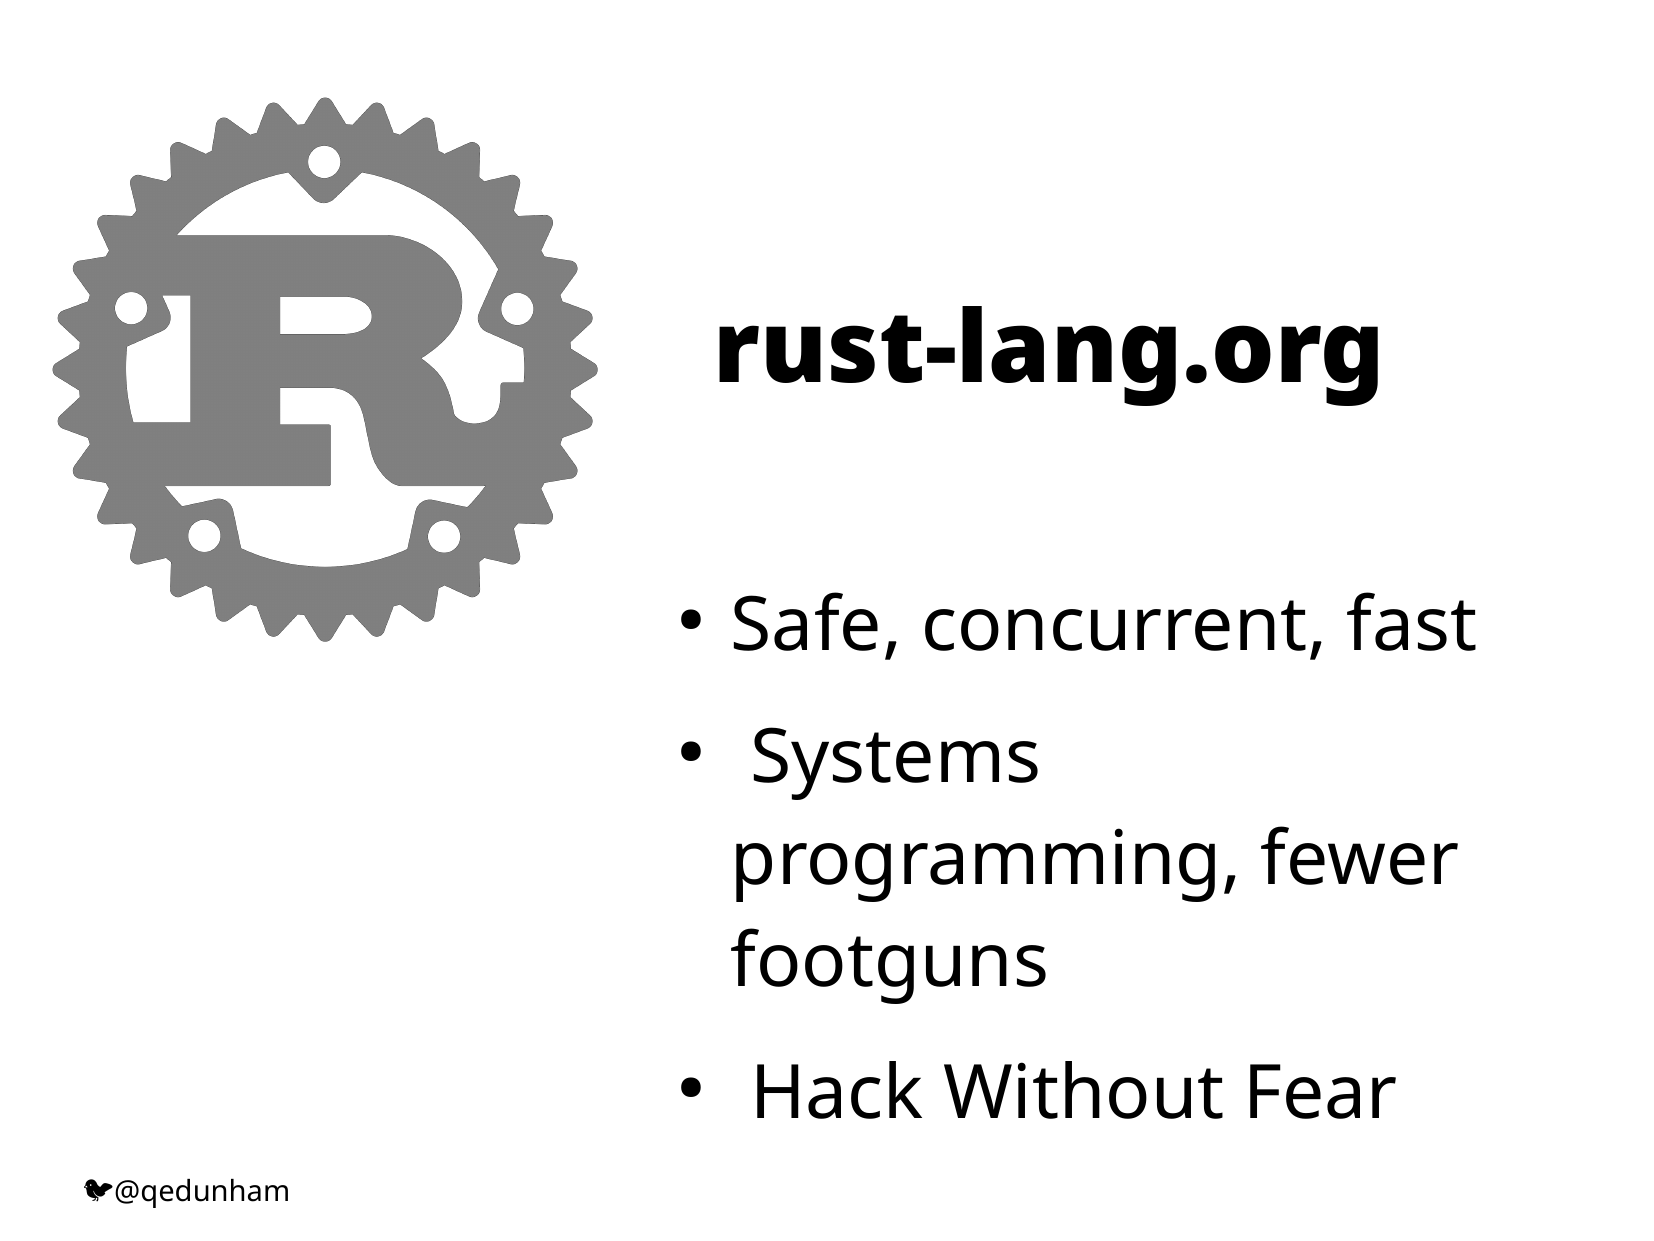

# rust-lang.org
Safe, concurrent, fast
 Systems programming, fewer footguns
 Hack Without Fear